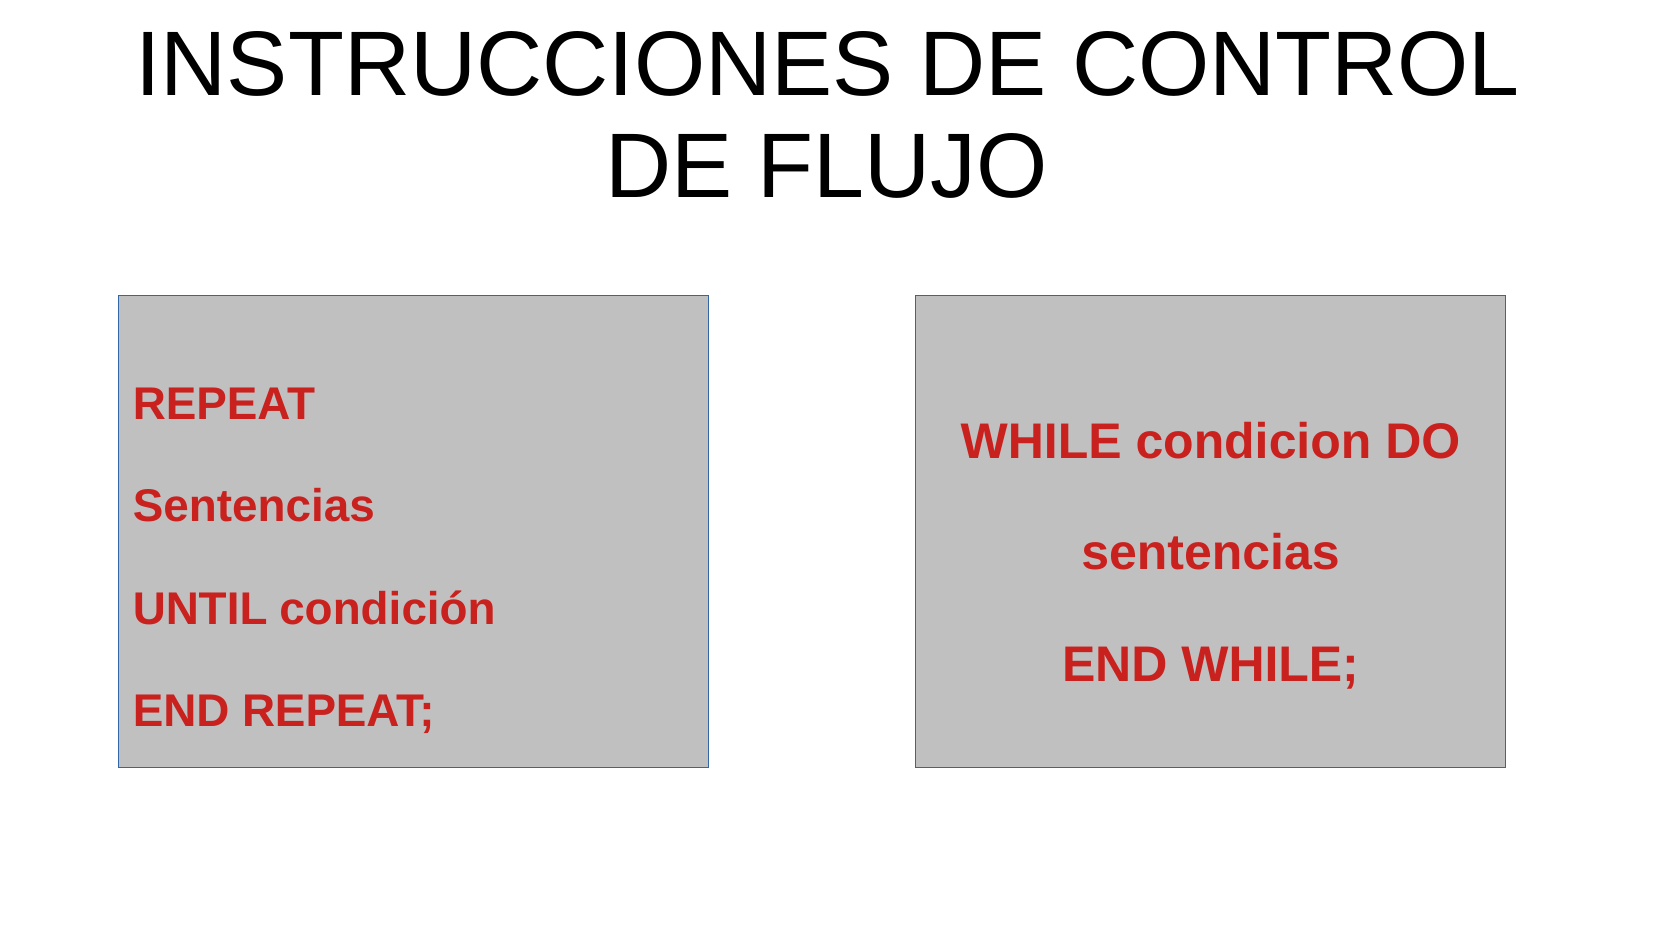

# INSTRUCCIONES DE CONTROL DE FLUJO
REPEAT
Sentencias
UNTIL condición
END REPEAT;
WHILE condicion DO
sentencias
END WHILE;